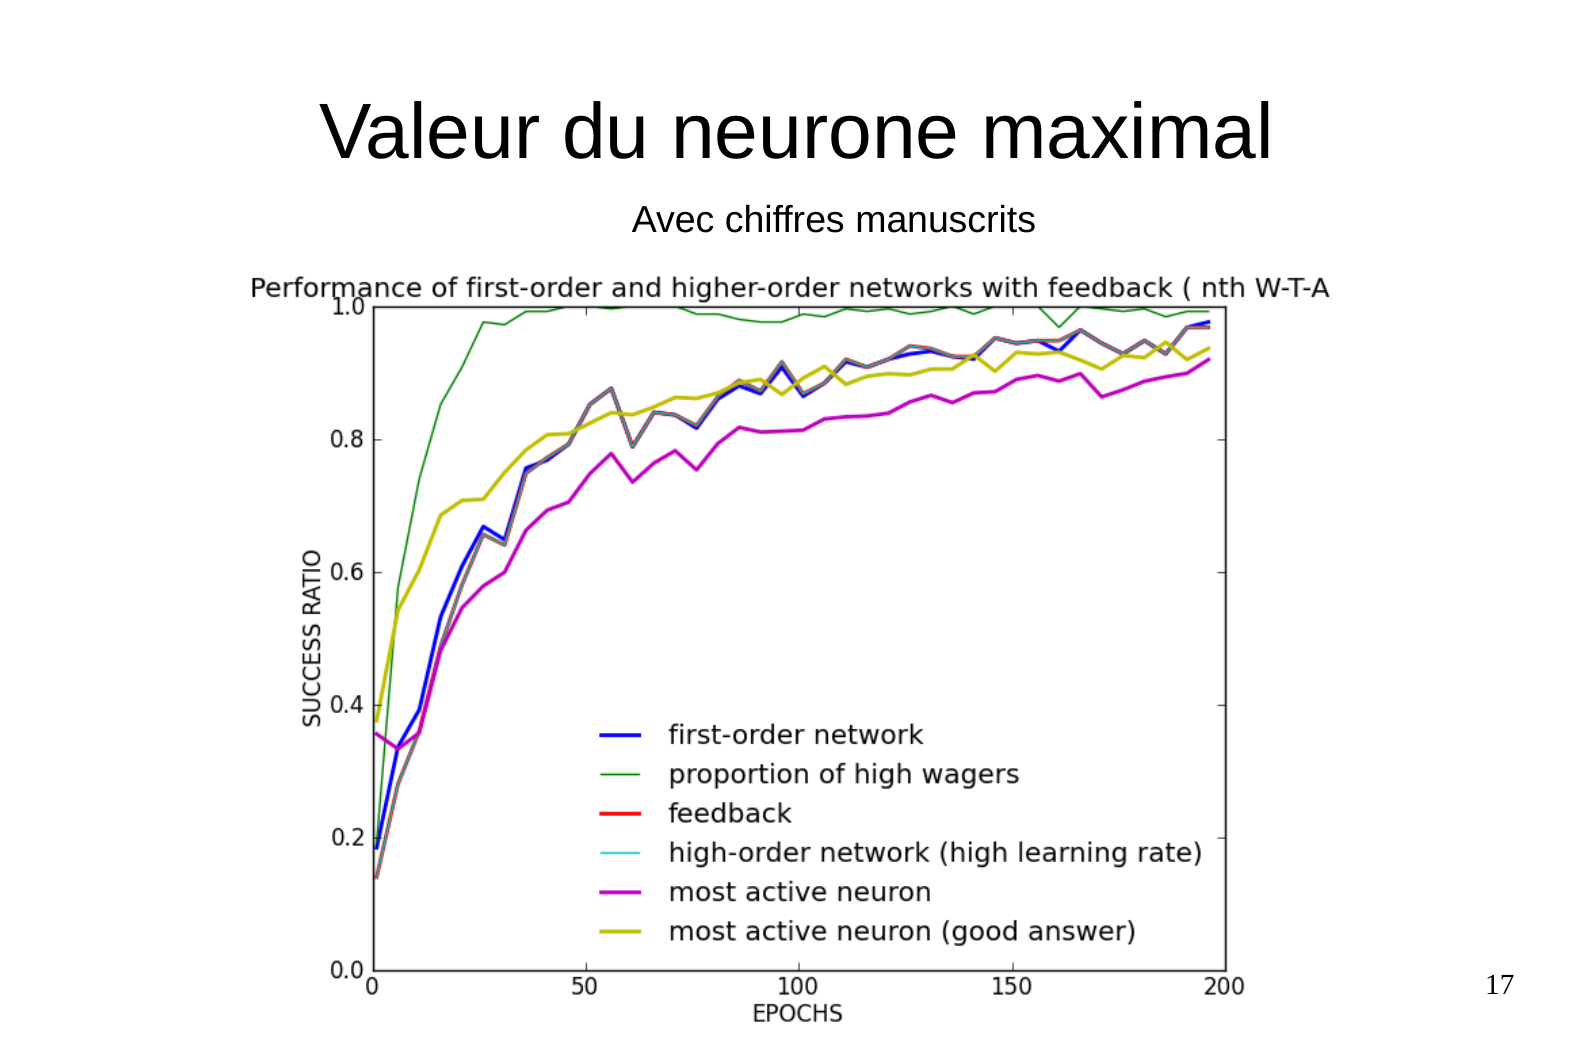

# Valeur du neurone maximal
Avec chiffres manuscrits
17